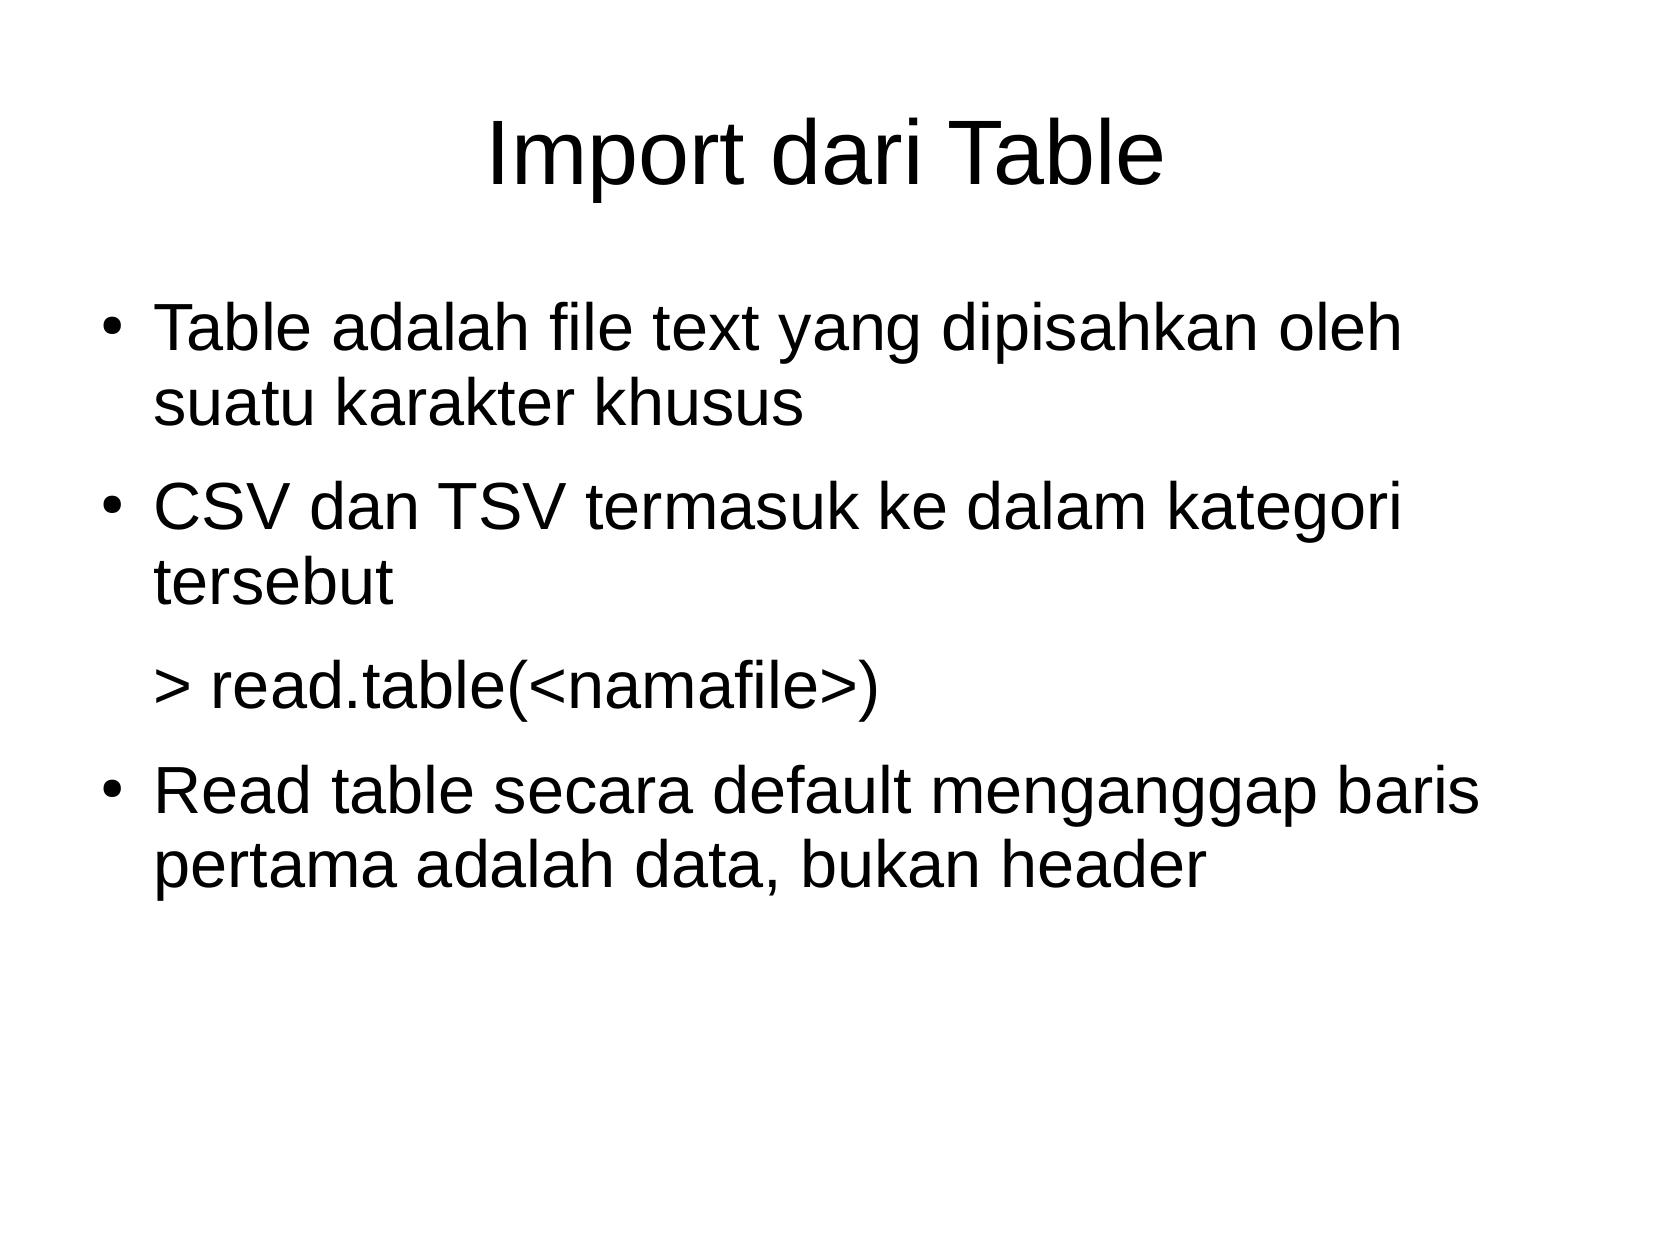

# Import dari Table
Table adalah file text yang dipisahkan oleh suatu karakter khusus
CSV dan TSV termasuk ke dalam kategori tersebut
> read.table(<namafile>)
Read table secara default menganggap baris pertama adalah data, bukan header